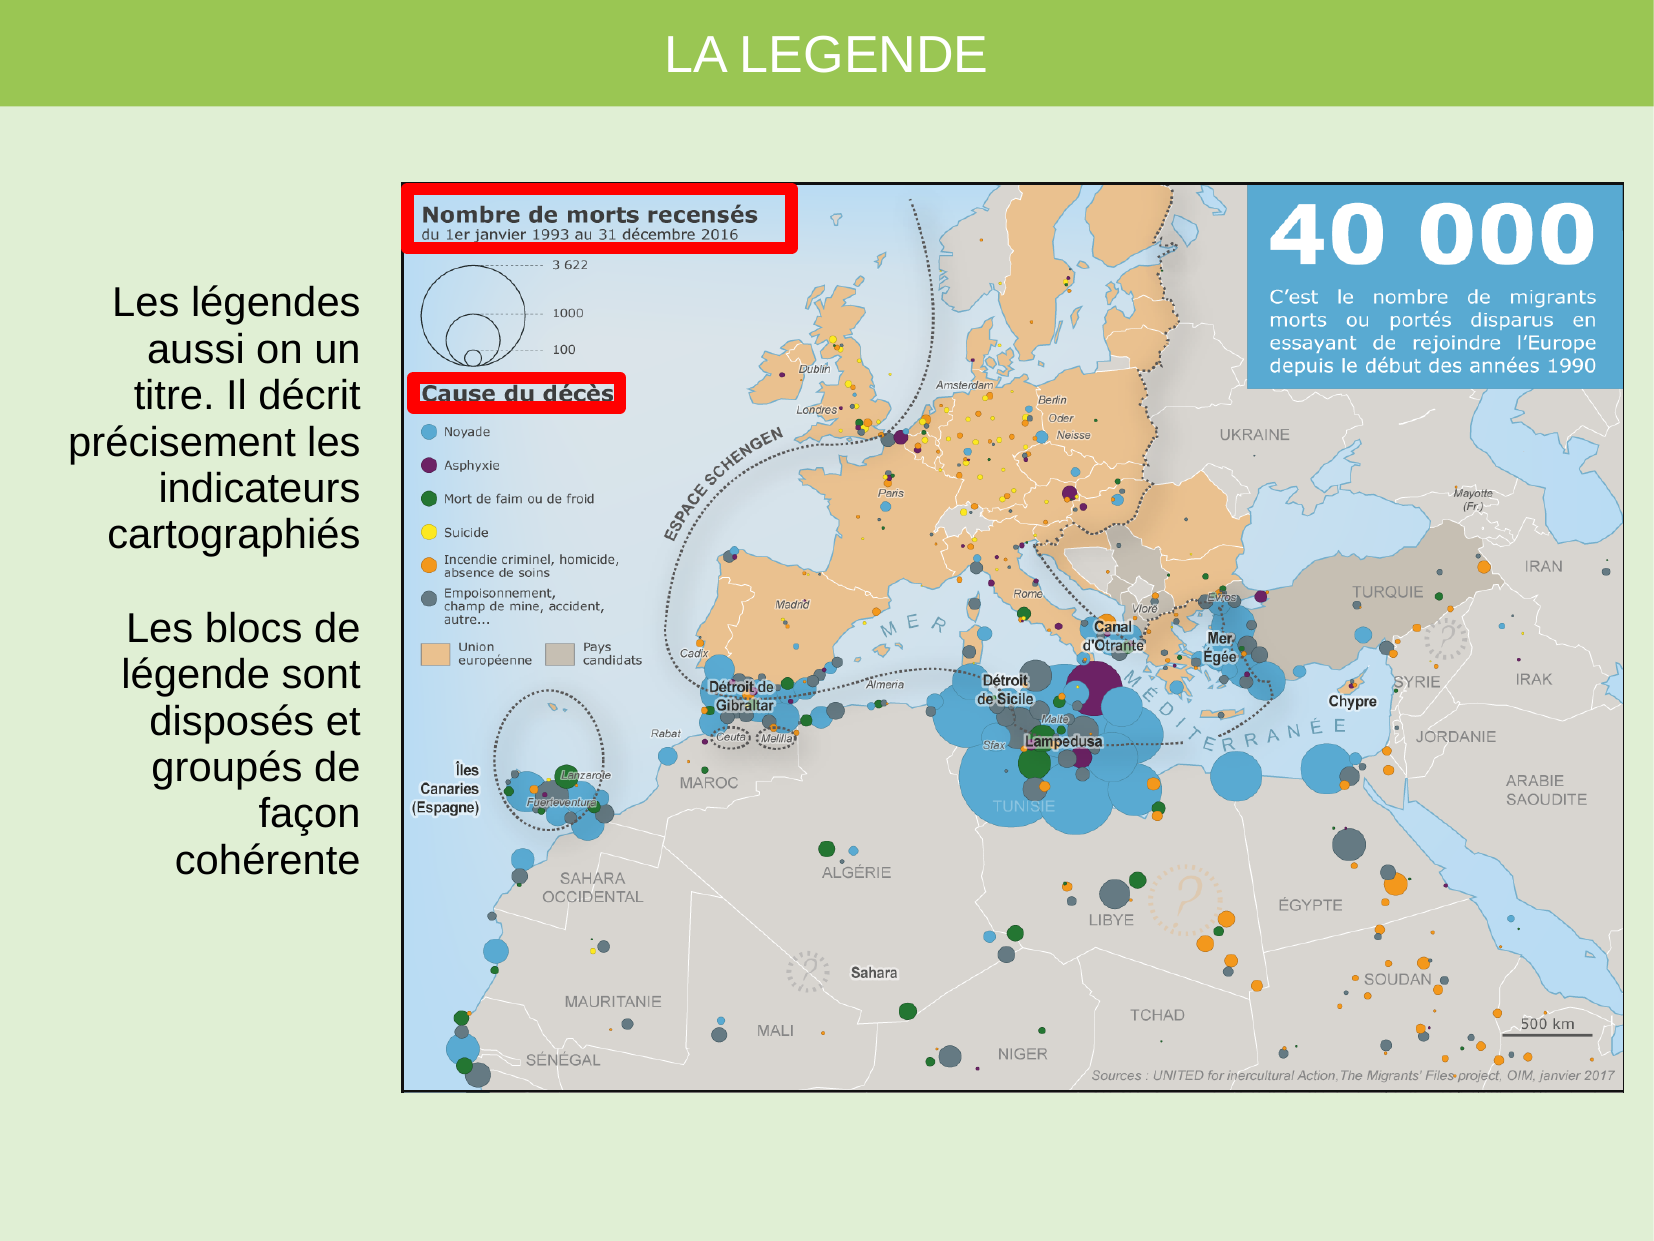

# LA LEGENDE
Les légendes aussi on un titre. Il décrit précisement les indicateurs cartographiés
Les blocs de légende sont disposés et groupés de façon cohérente